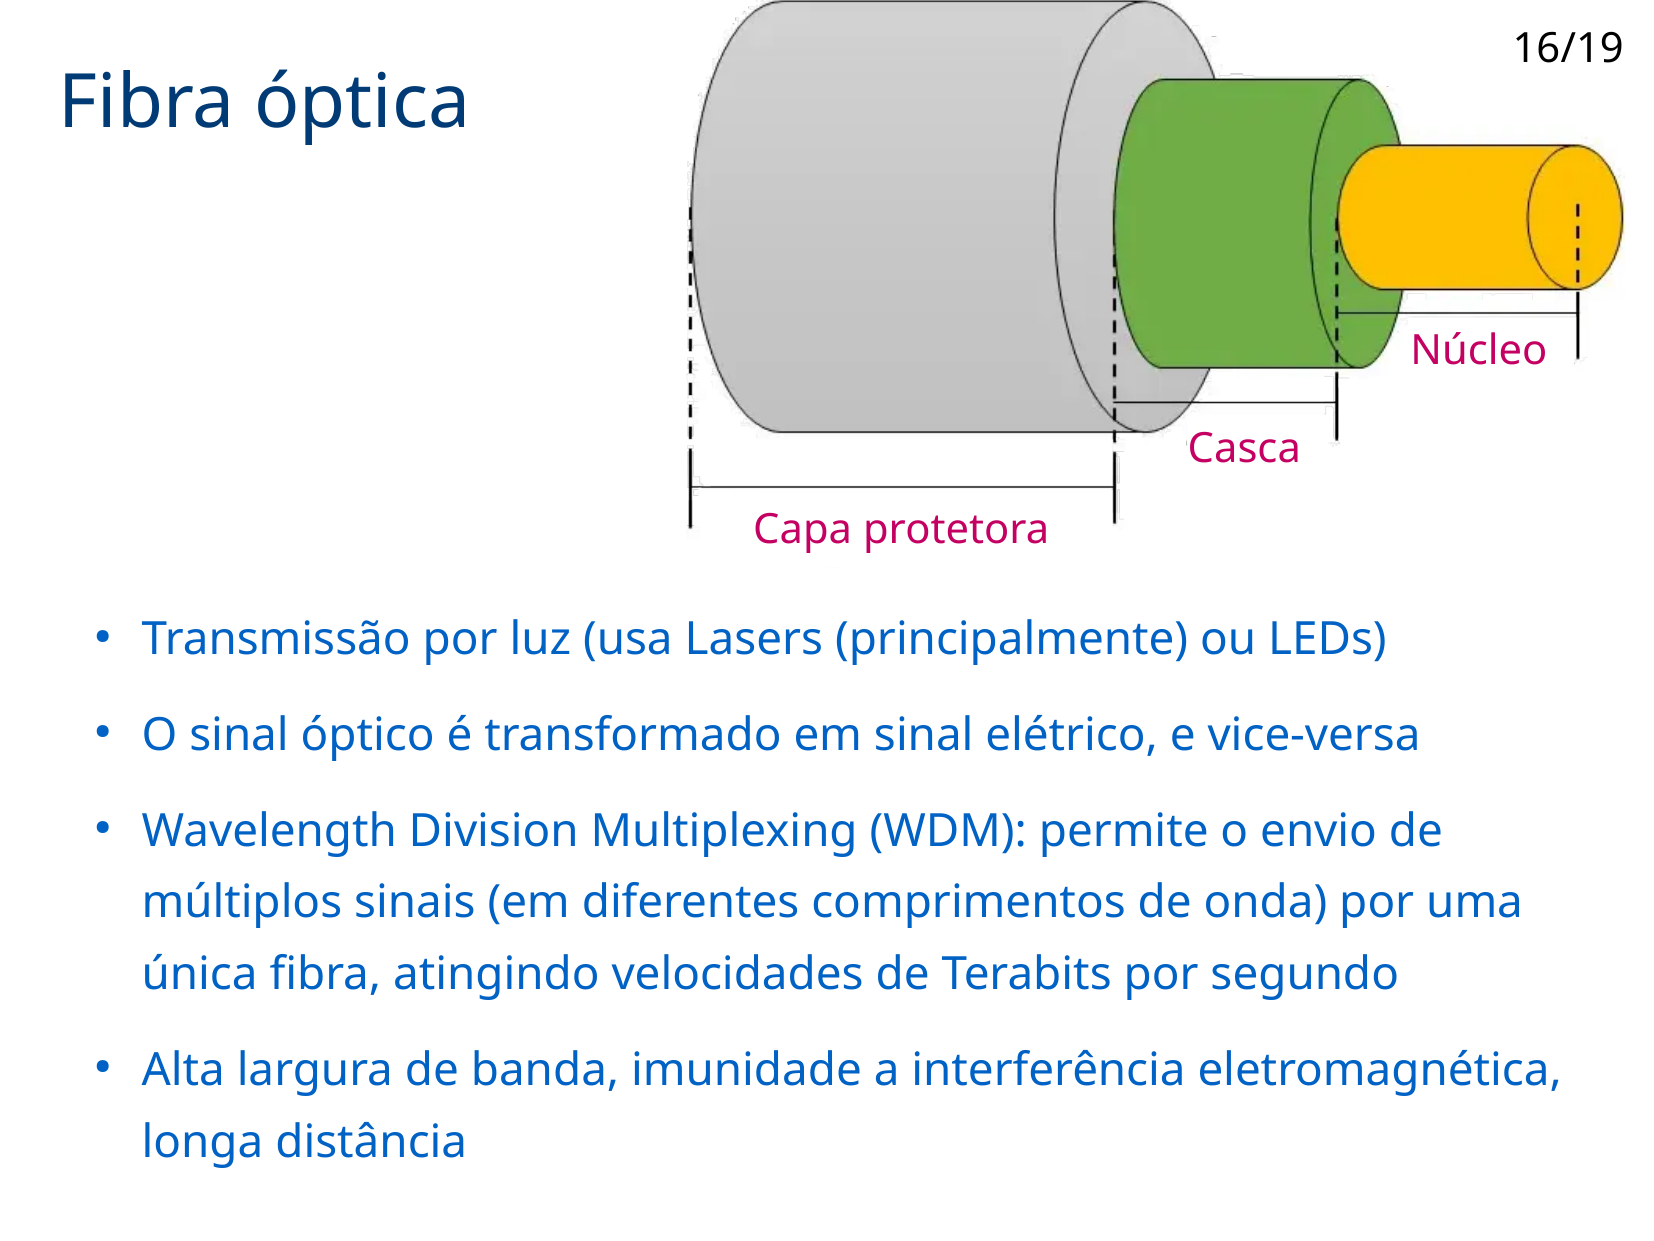

16
# Fibra óptica
Núcleo
Casca
Capa protetora
Transmissão por luz (usa Lasers (principalmente) ou LEDs)
O sinal óptico é transformado em sinal elétrico, e vice-versa
Wavelength Division Multiplexing (WDM): permite o envio de múltiplos sinais (em diferentes comprimentos de onda) por uma única fibra, atingindo velocidades de Terabits por segundo
Alta largura de banda, imunidade a interferência eletromagnética, longa distância